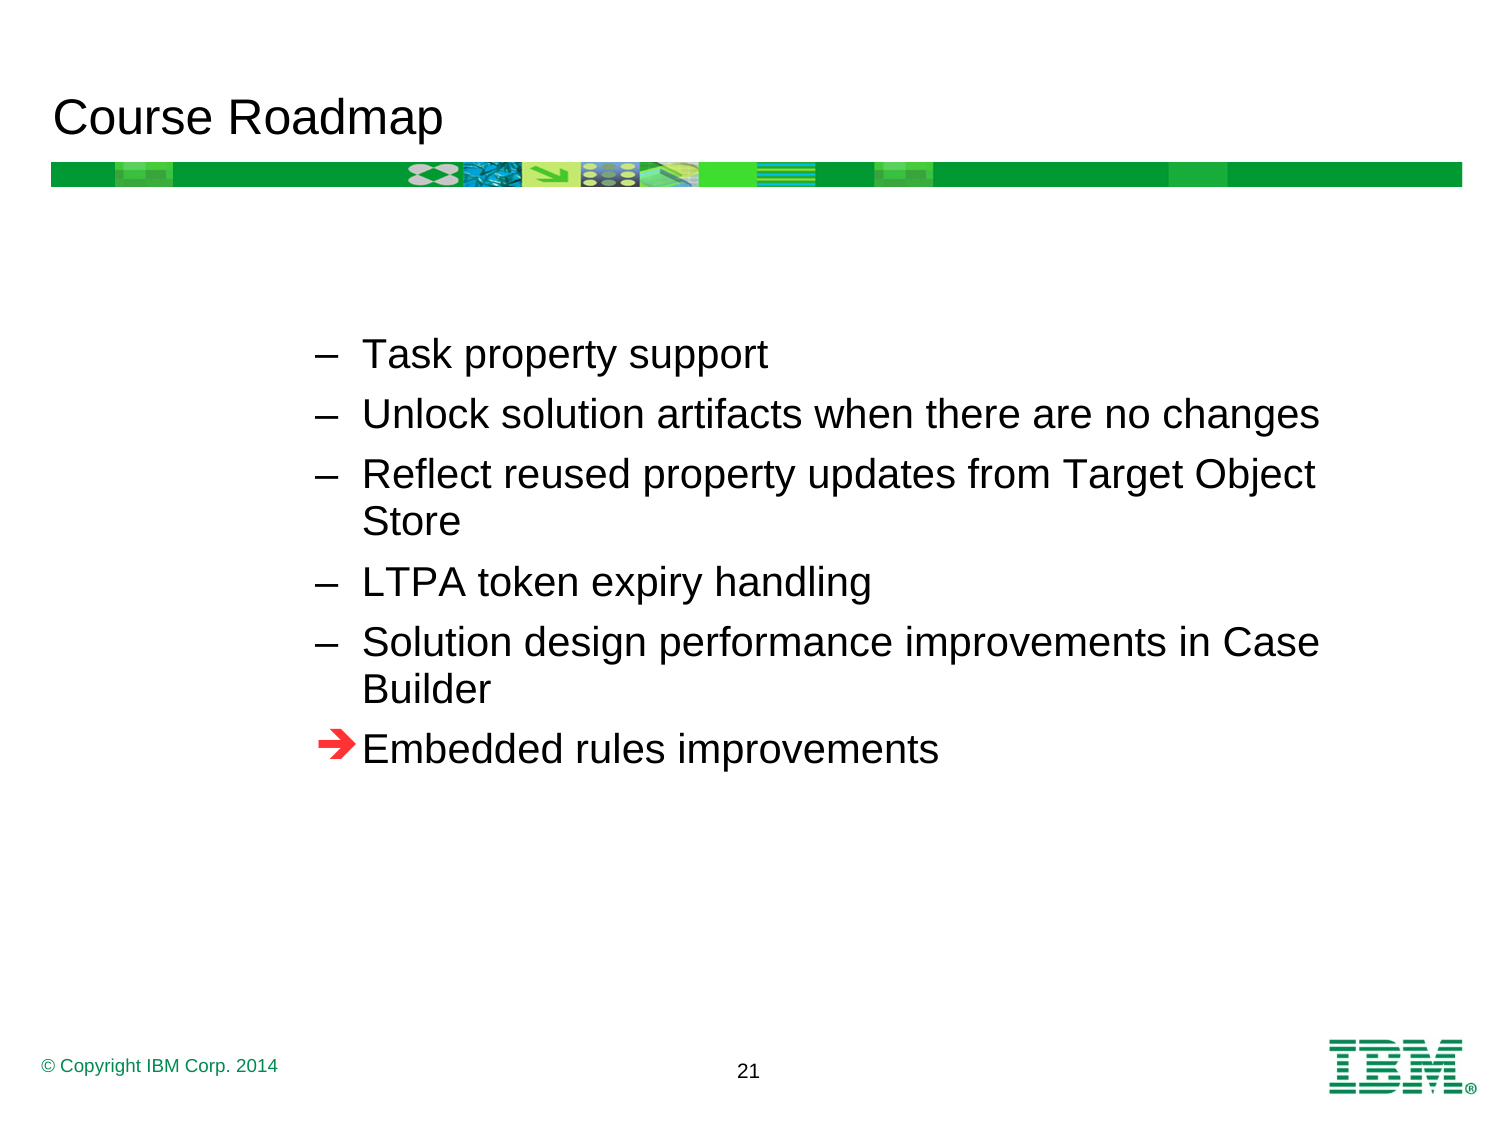

# Course Roadmap
Task property support
Unlock solution artifacts when there are no changes
Reflect reused property updates from Target Object Store
LTPA token expiry handling
Solution design performance improvements in Case Builder
Embedded rules improvements
21